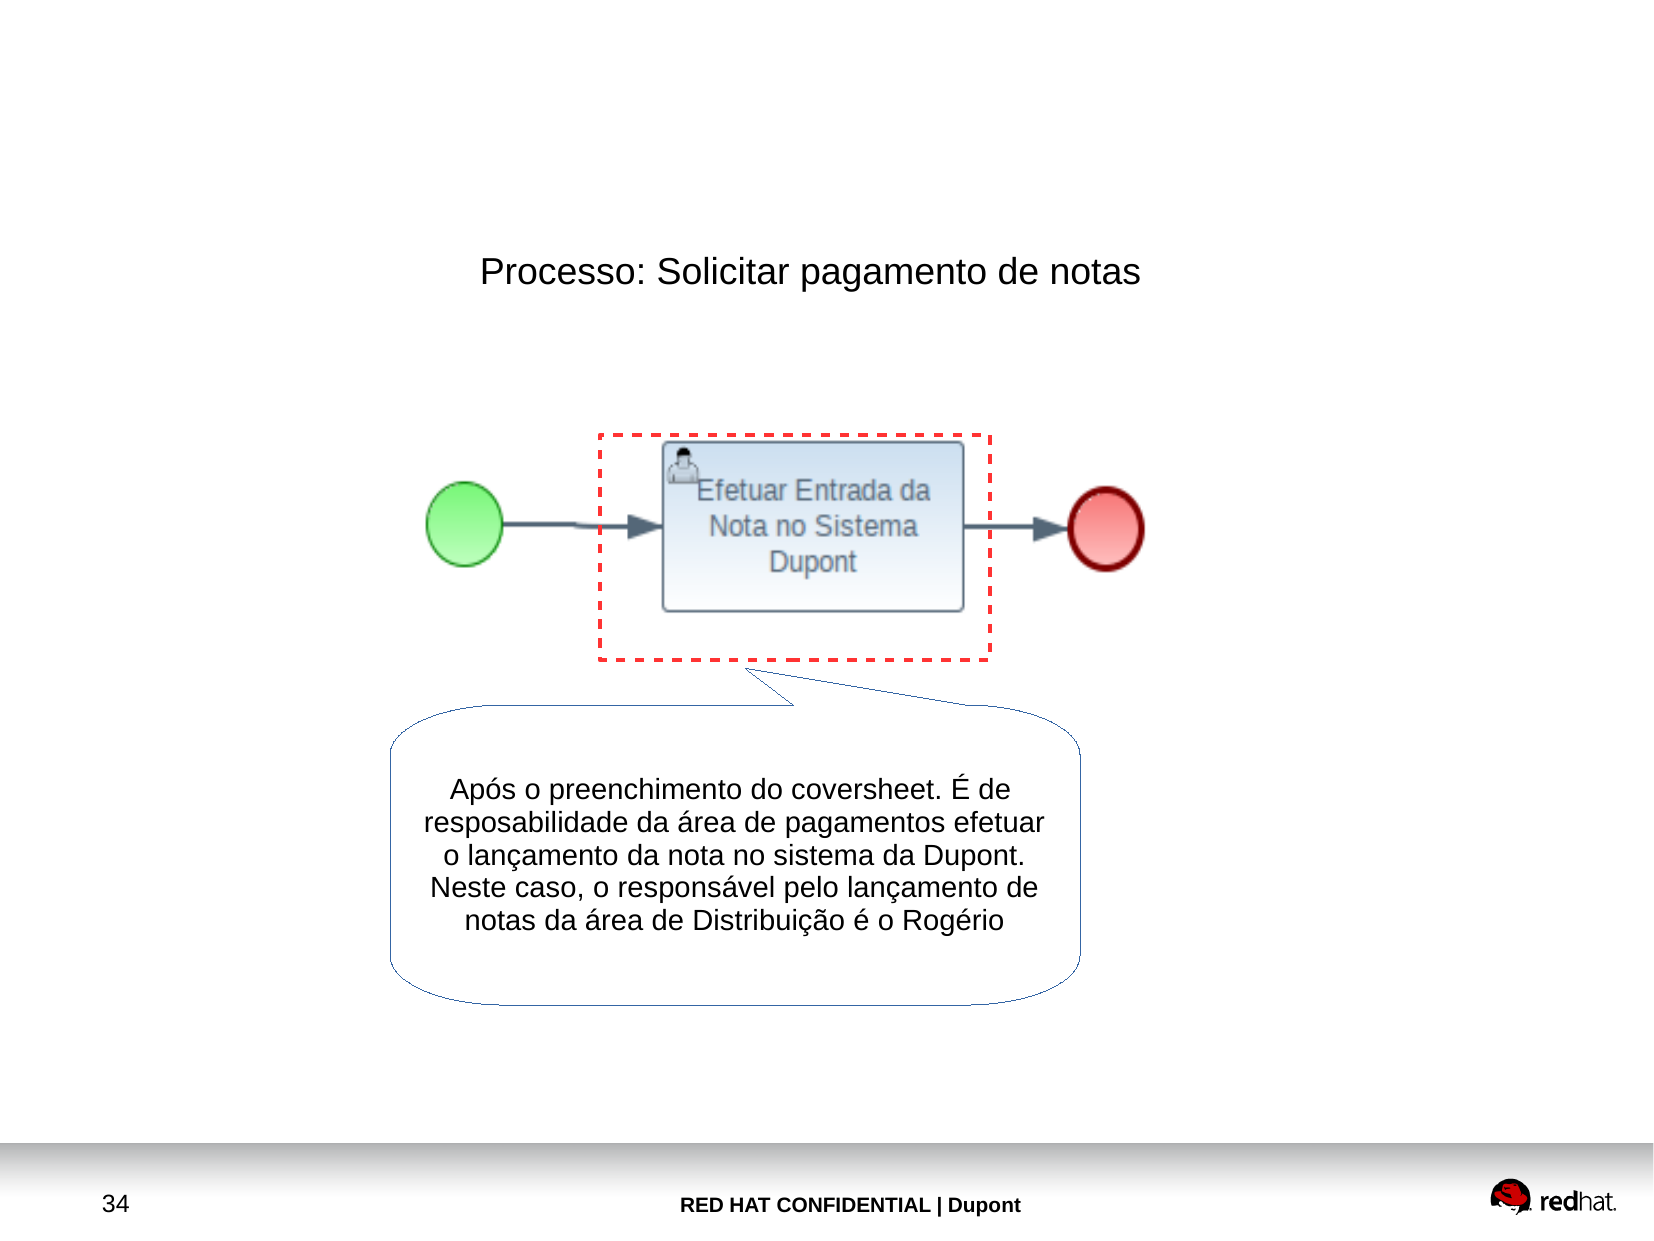

Processo: Solicitar pagamento de notas
Após o preenchimento do coversheet. É de
resposabilidade da área de pagamentos efetuar
o lançamento da nota no sistema da Dupont.
Neste caso, o responsável pelo lançamento de
notas da área de Distribuição é o Rogério